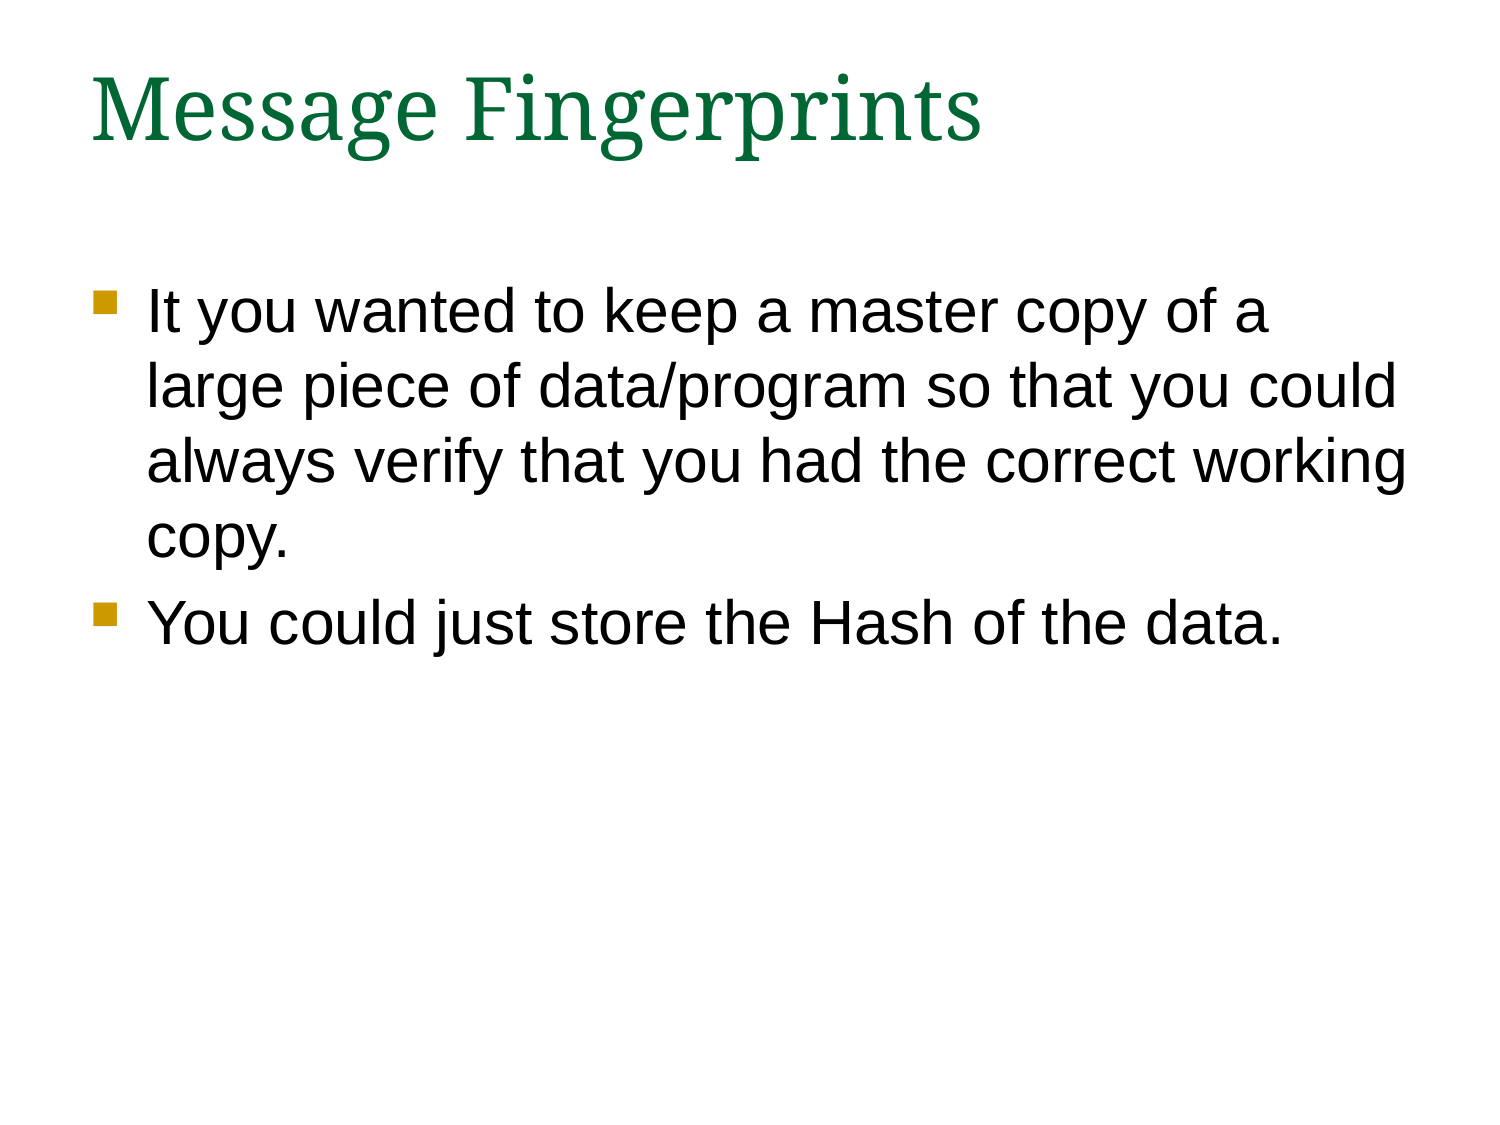

# Message Fingerprints
It you wanted to keep a master copy of a large piece of data/program so that you could always verify that you had the correct working copy.
You could just store the Hash of the data.